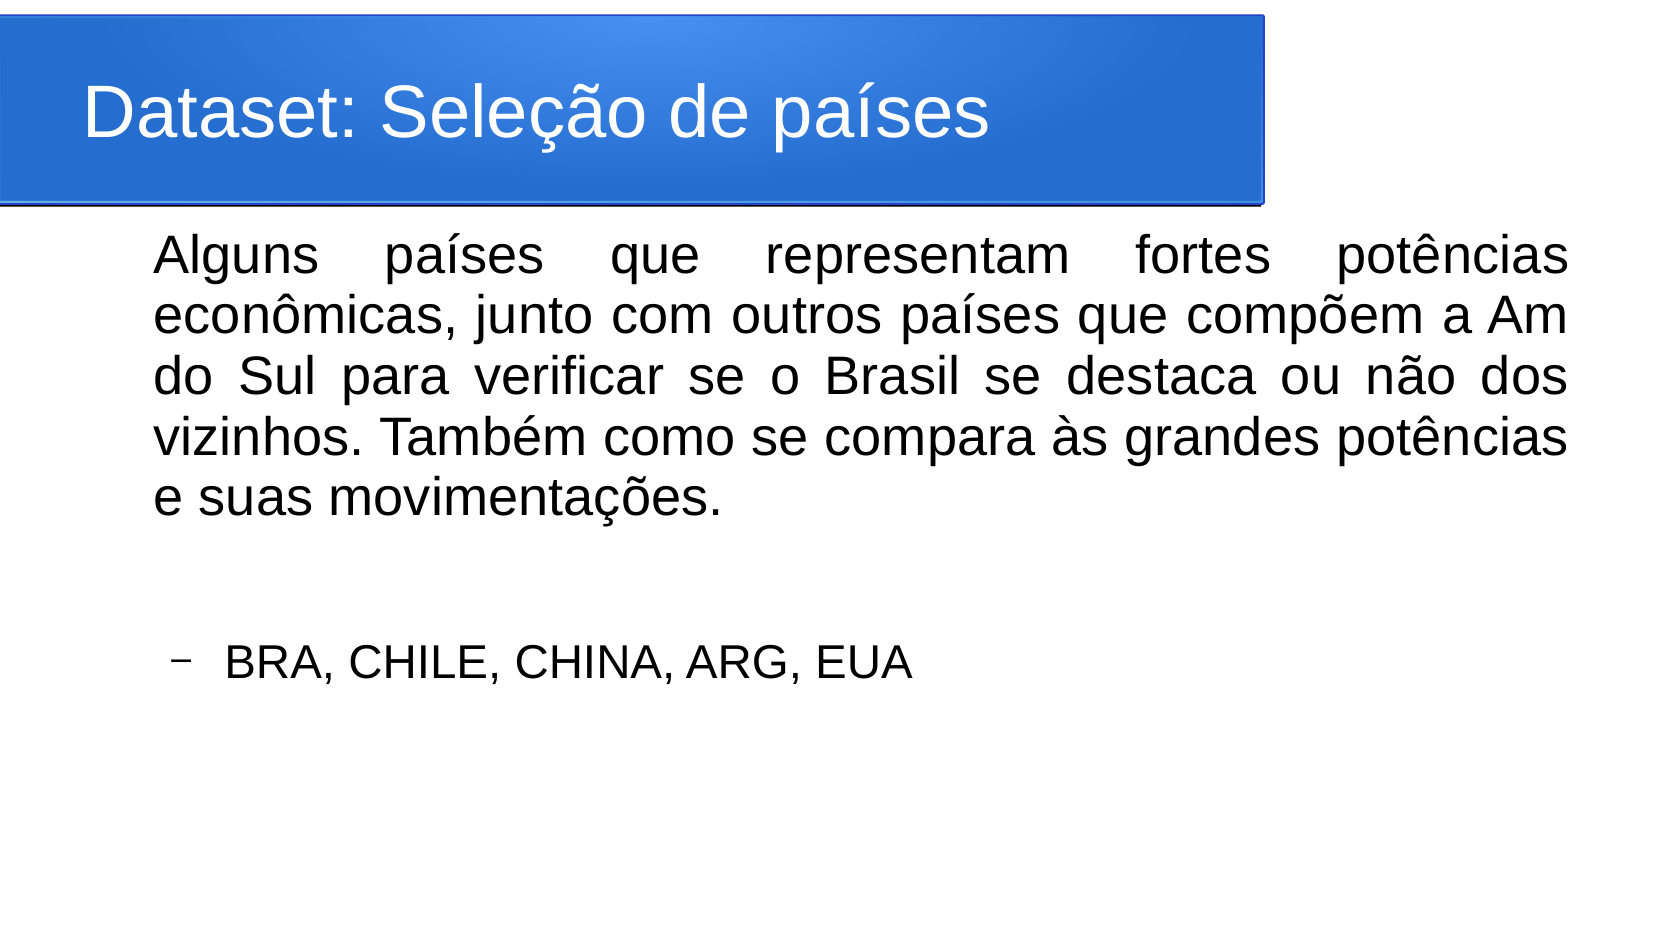

# Dataset: Seleção de países
Alguns países que representam fortes potências econômicas, junto com outros países que compõem a Am do Sul para verificar se o Brasil se destaca ou não dos vizinhos. Também como se compara às grandes potências e suas movimentações.
BRA, CHILE, CHINA, ARG, EUA